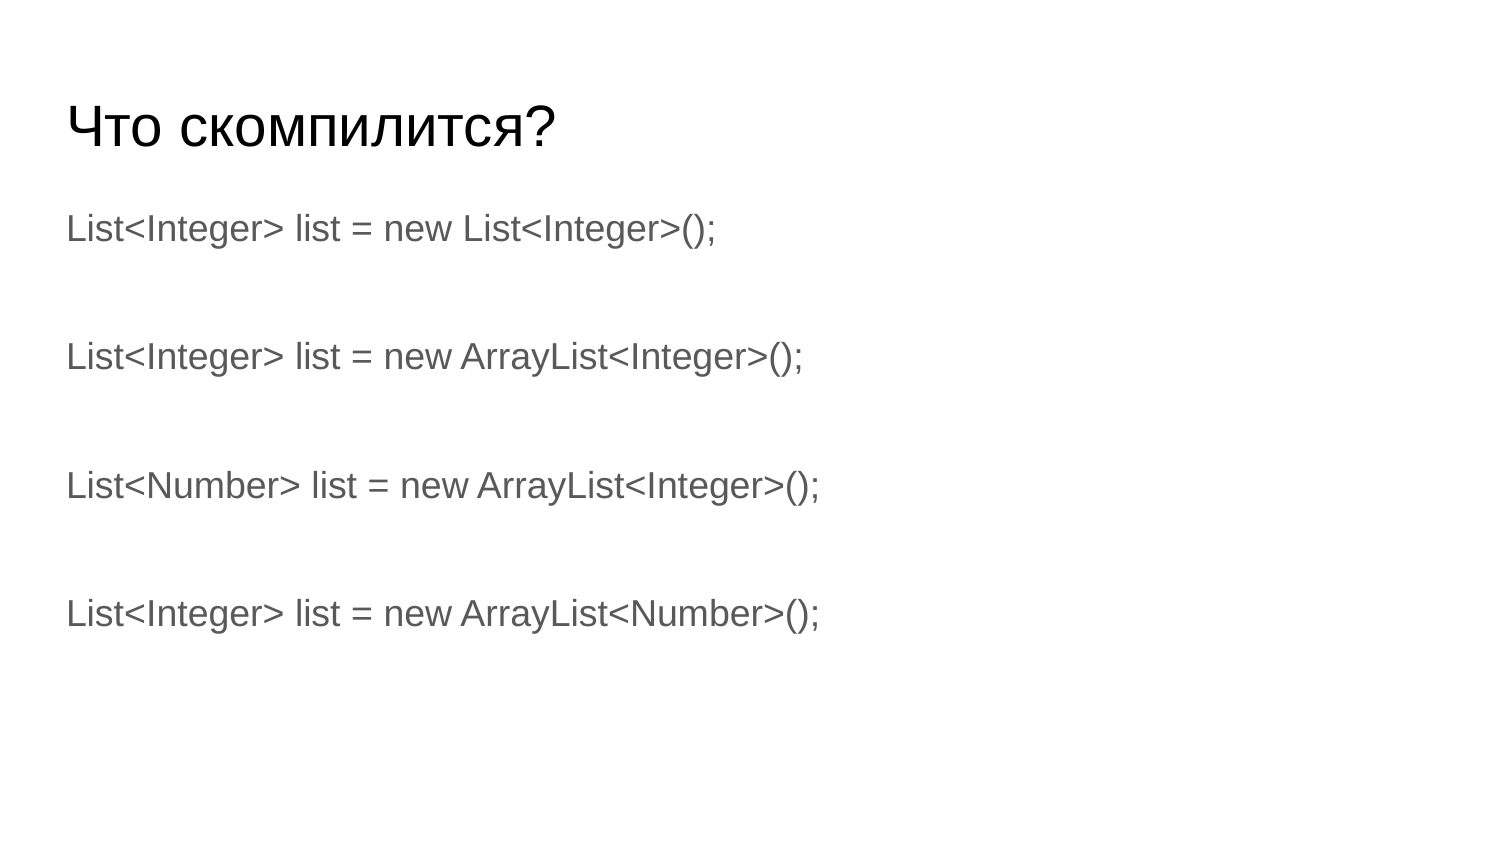

# Что скомпилится?
List<Integer> list = new List<Integer>();
List<Integer> list = new ArrayList<Integer>();
List<Number> list = new ArrayList<Integer>();
List<Integer> list = new ArrayList<Number>();